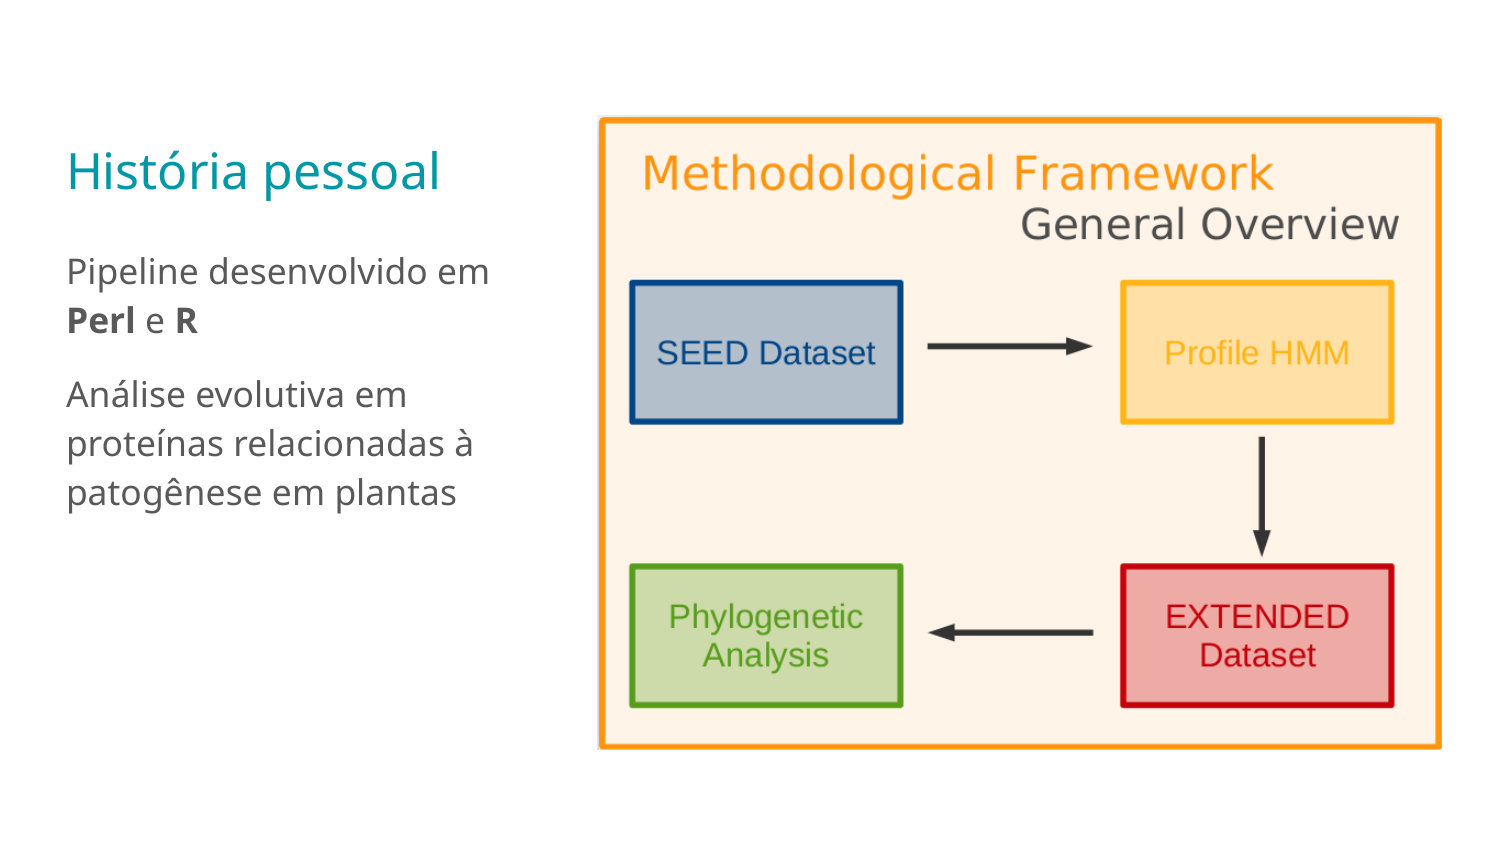

# História pessoal
Pipeline desenvolvido em Perl e R
Análise evolutiva em proteínas relacionadas à patogênese em plantas